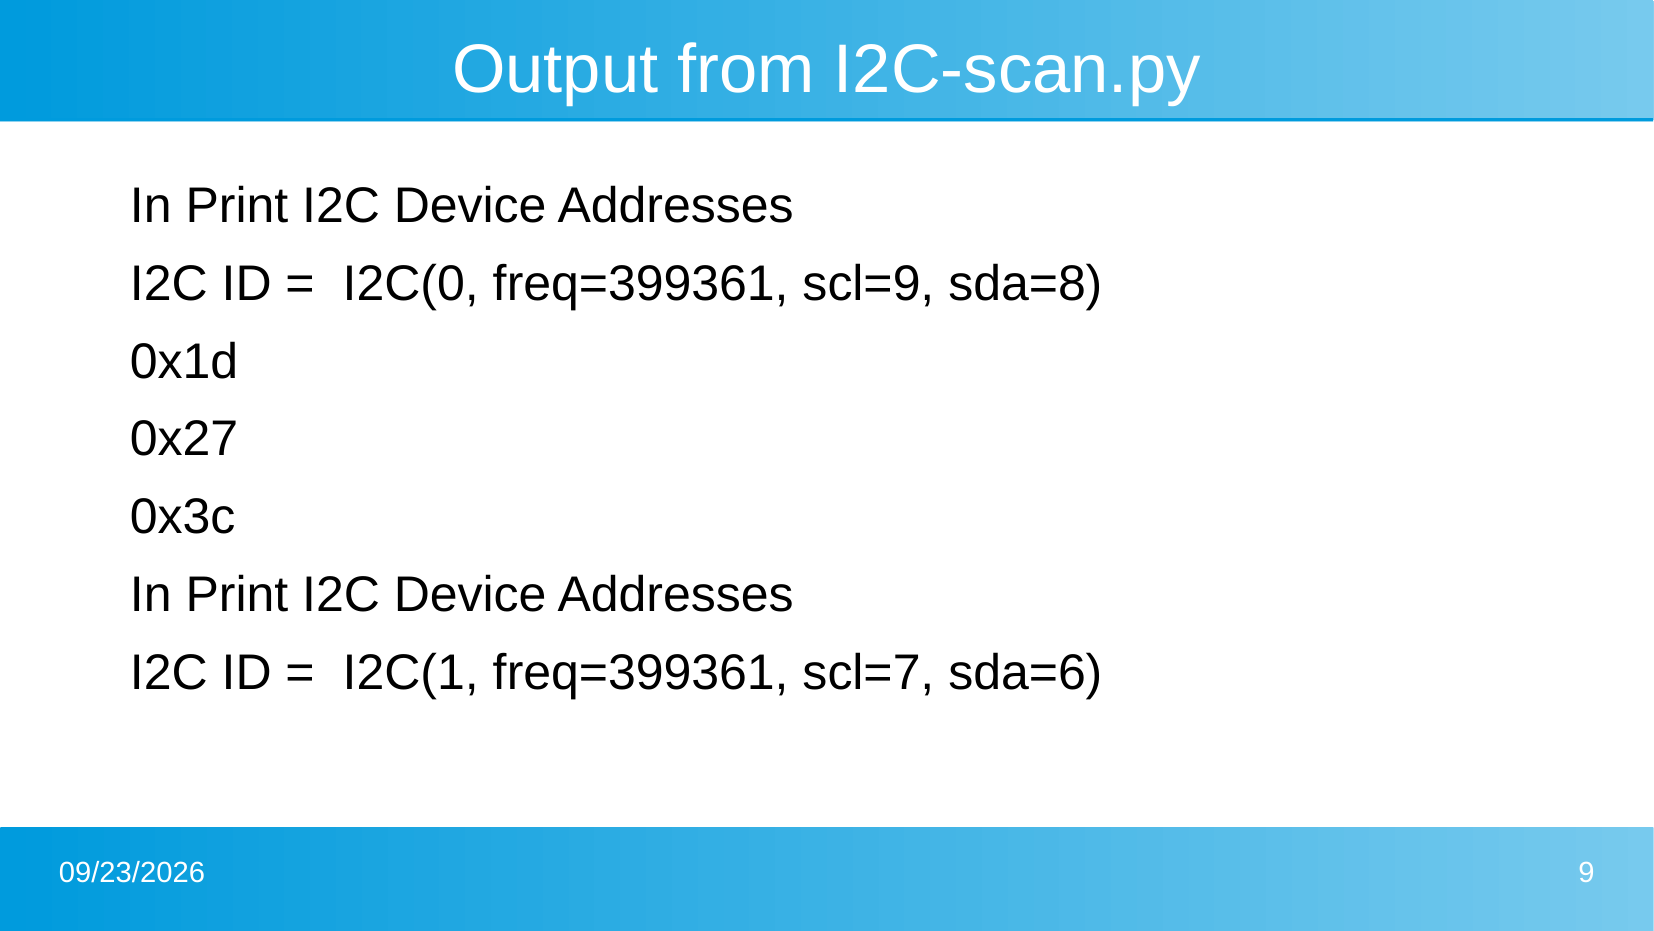

# Output from I2C-scan.py
In Print I2C Device Addresses
I2C ID = I2C(0, freq=399361, scl=9, sda=8)
0x1d
0x27
0x3c
In Print I2C Device Addresses
I2C ID = I2C(1, freq=399361, scl=7, sda=6)
9